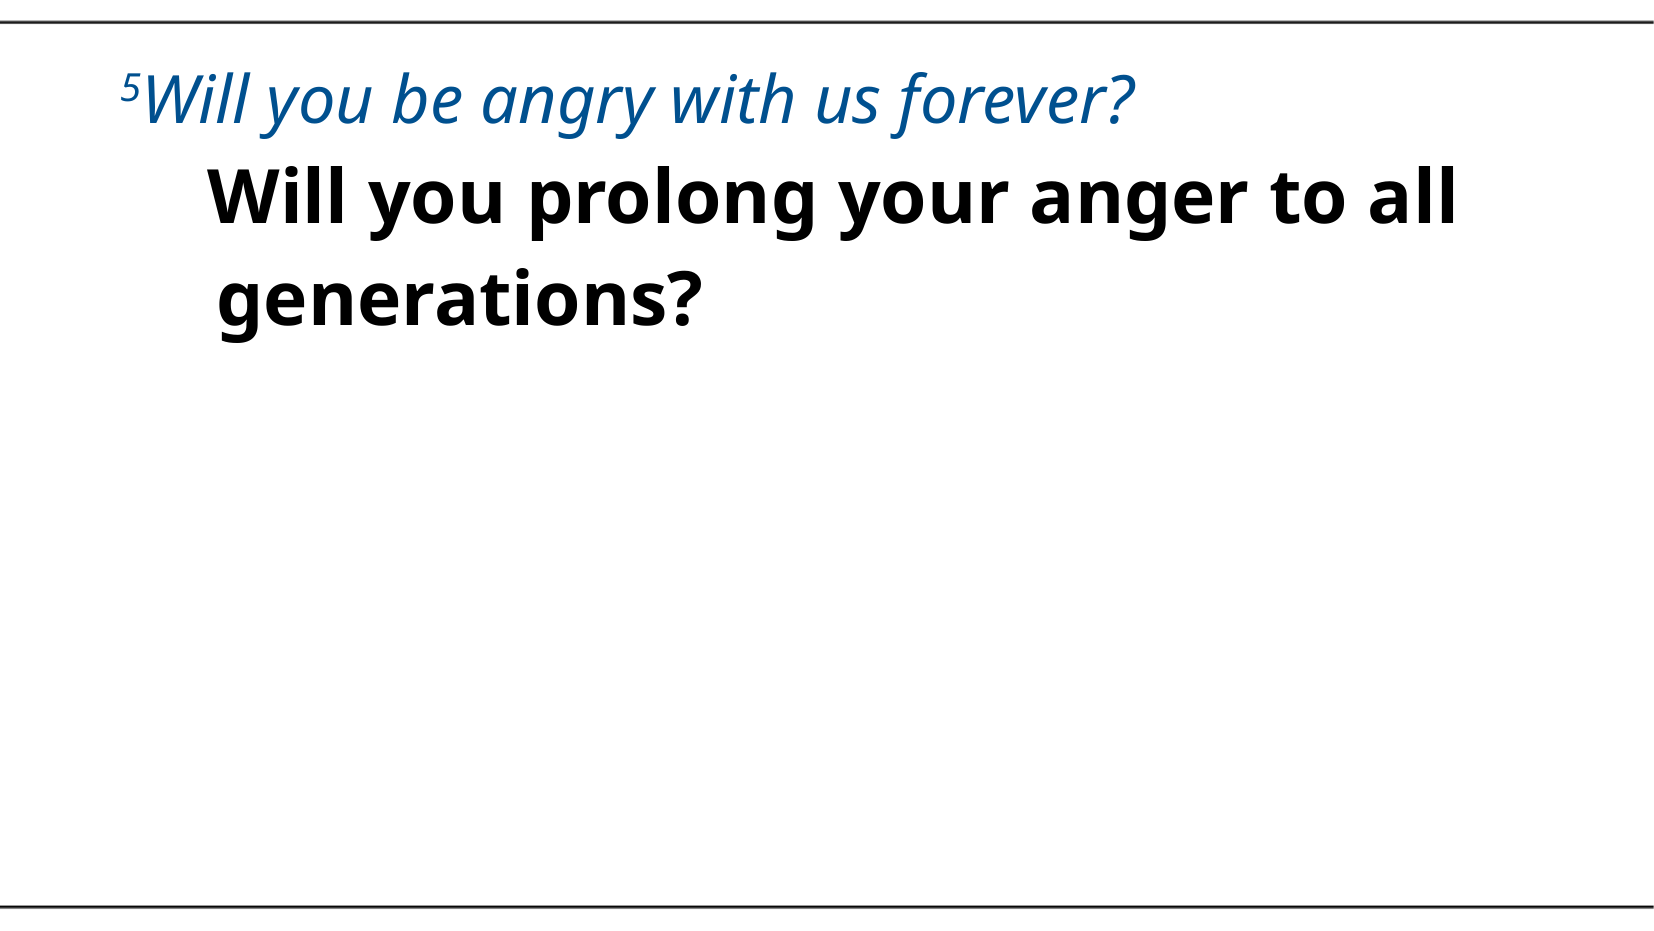

5Will you be angry with us forever?
 Will you prolong your anger to all
 generations?